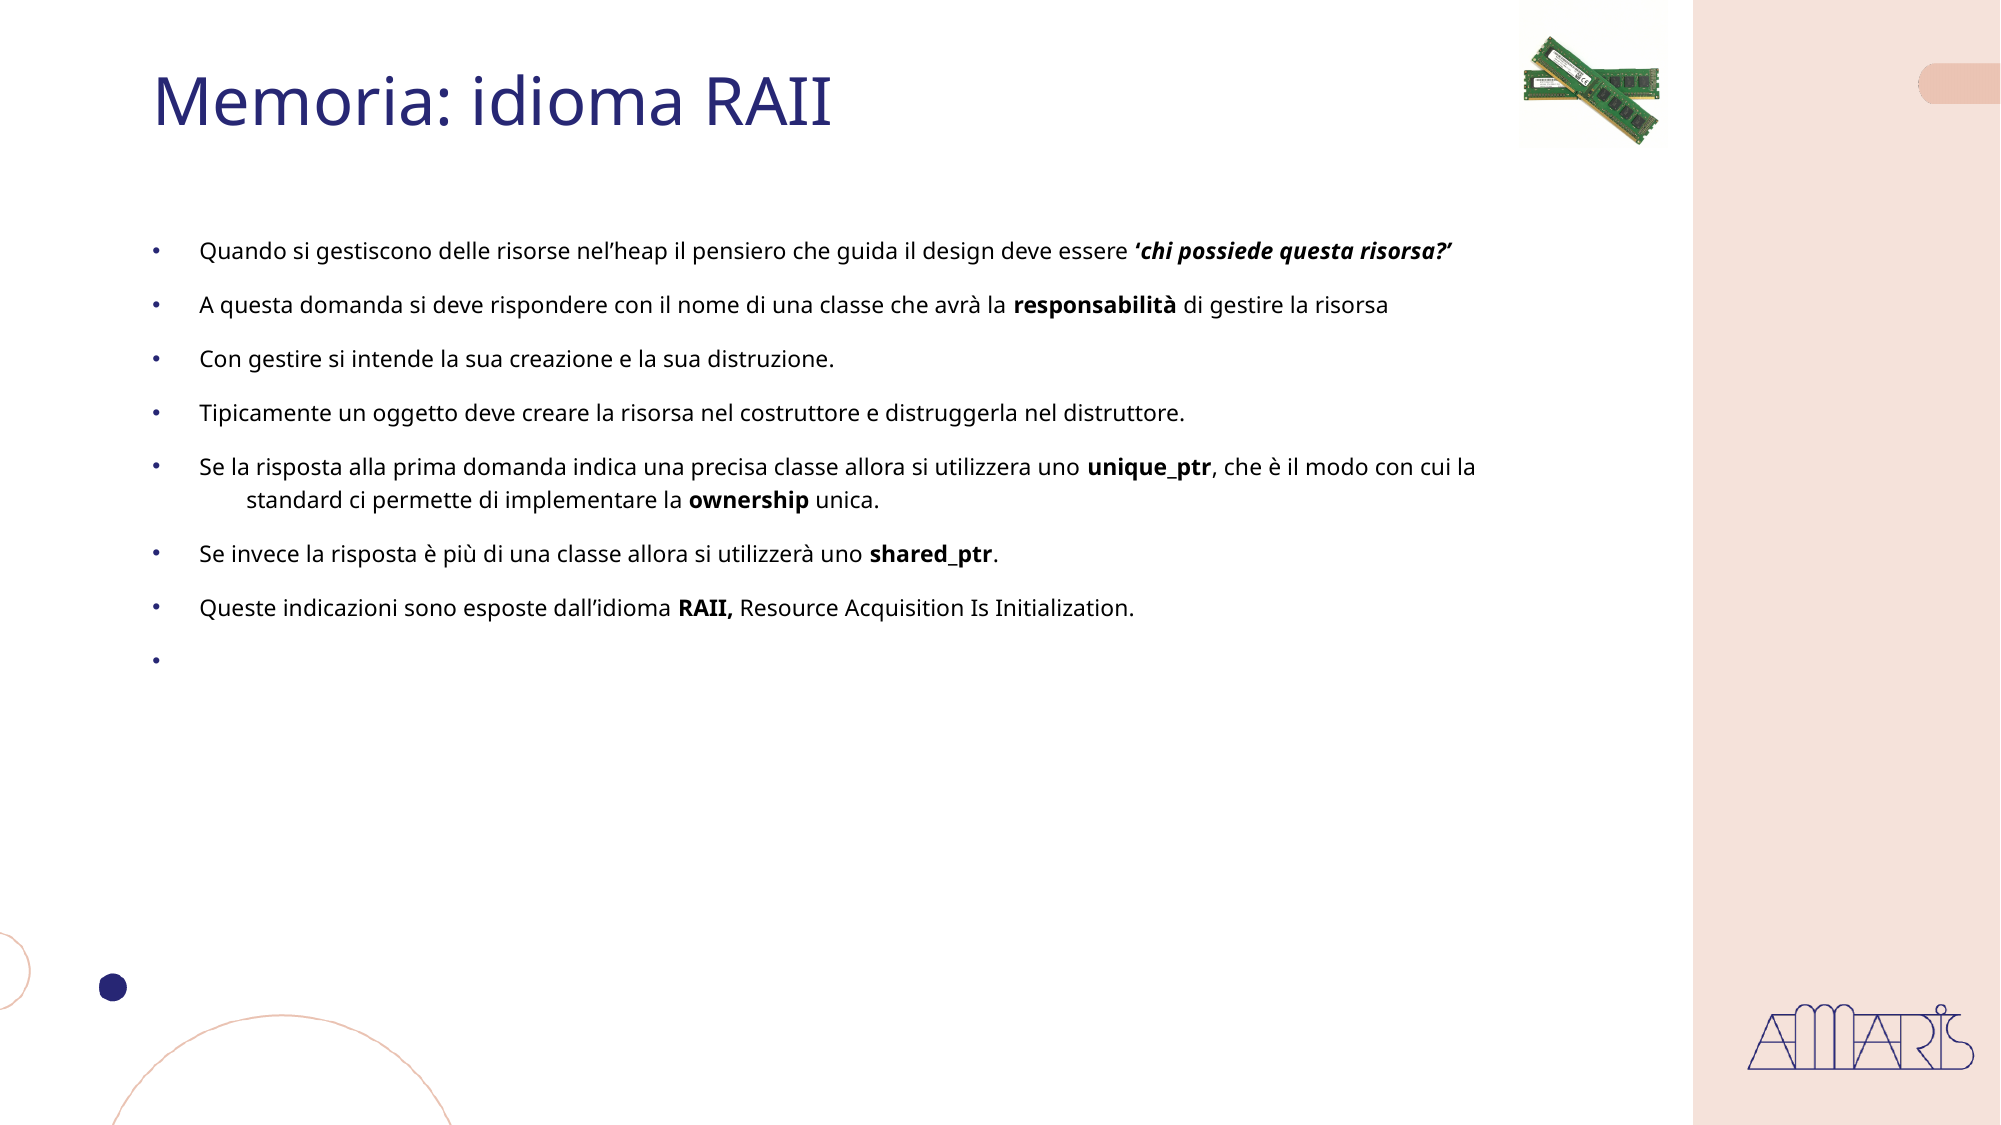

# Memoria: idioma RAII
Quando si gestiscono delle risorse nel’heap il pensiero che guida il design deve essere ‘chi possiede questa risorsa?’
A questa domanda si deve rispondere con il nome di una classe che avrà la responsabilità di gestire la risorsa
Con gestire si intende la sua creazione e la sua distruzione.
Tipicamente un oggetto deve creare la risorsa nel costruttore e distruggerla nel distruttore.
Se la risposta alla prima domanda indica una precisa classe allora si utilizzera uno unique_ptr, che è il modo con cui la standard ci permette di implementare la ownership unica.
Se invece la risposta è più di una classe allora si utilizzerà uno shared_ptr.
Queste indicazioni sono esposte dall’idioma RAII, Resource Acquisition Is Initialization.